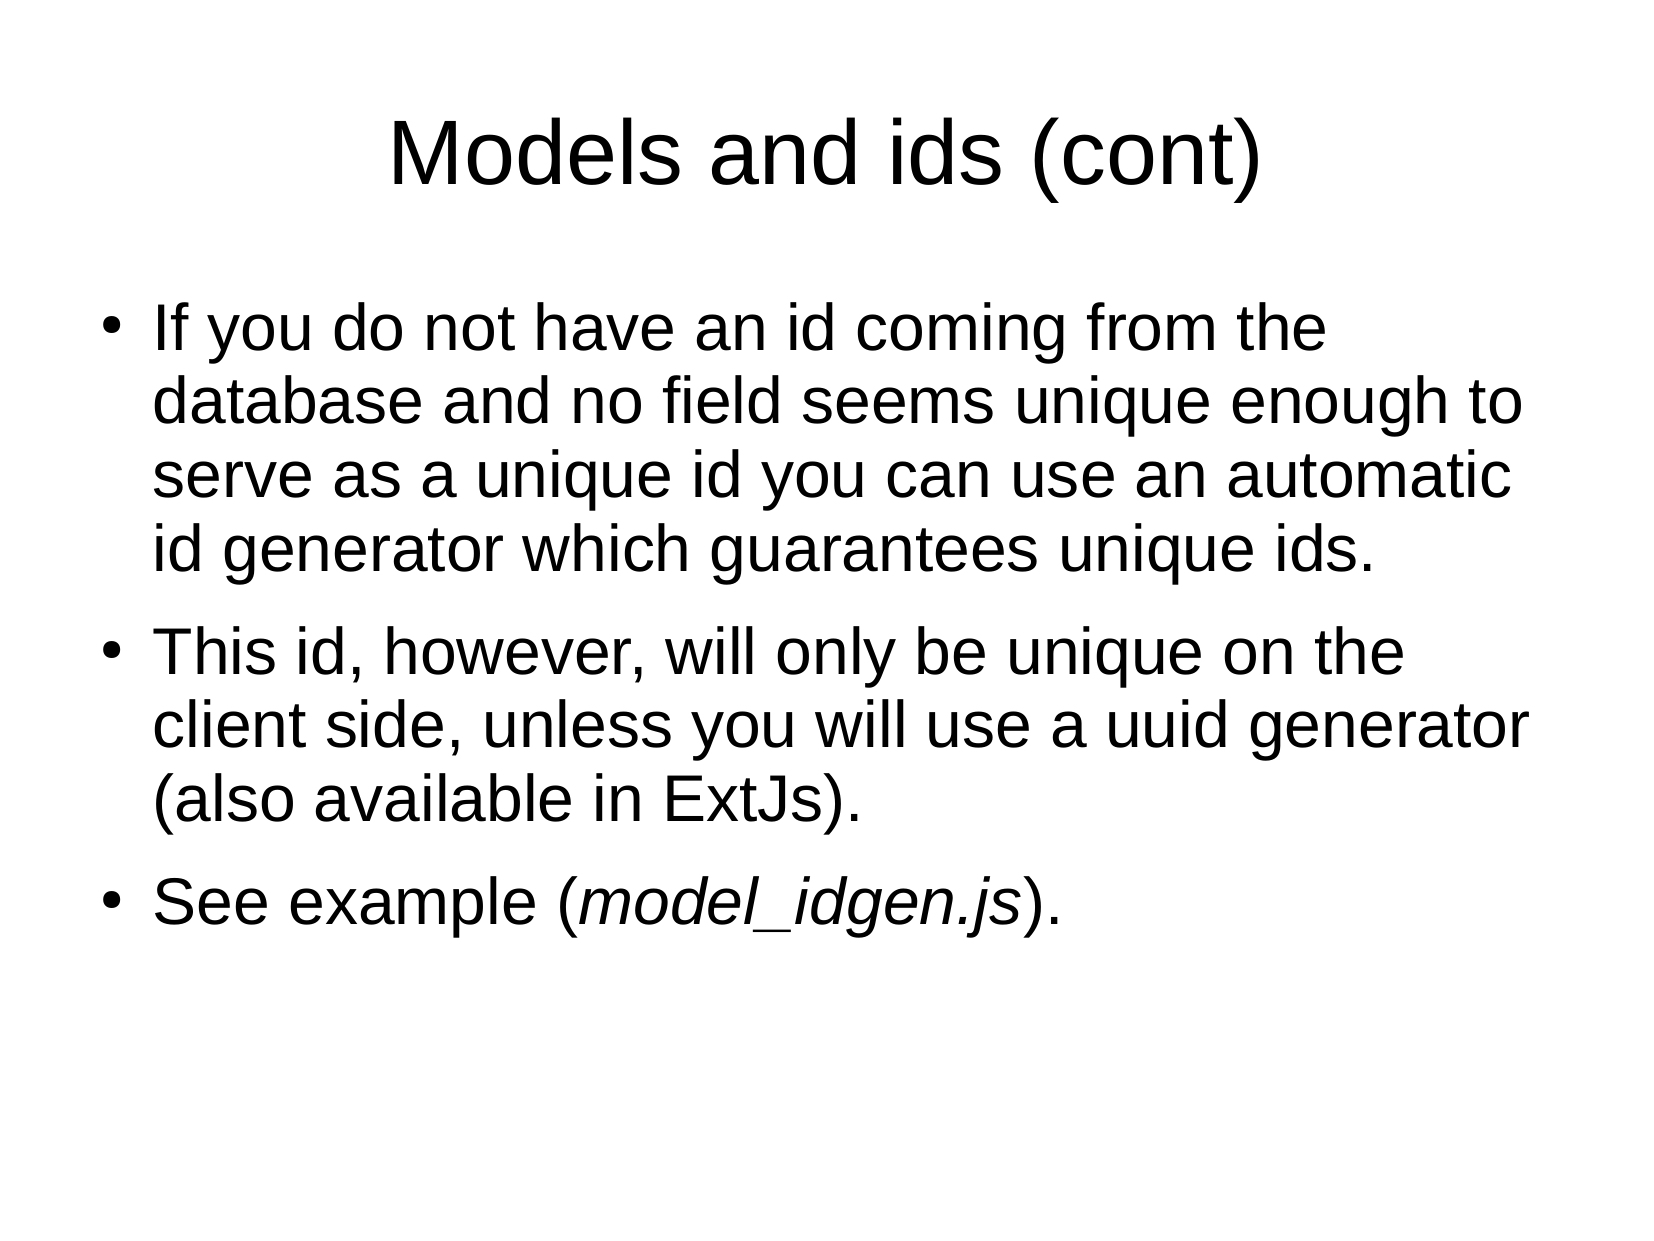

# Models and ids (cont)
If you do not have an id coming from the database and no field seems unique enough to serve as a unique id you can use an automatic id generator which guarantees unique ids.
This id, however, will only be unique on the client side, unless you will use a uuid generator (also available in ExtJs).
See example (model_idgen.js).